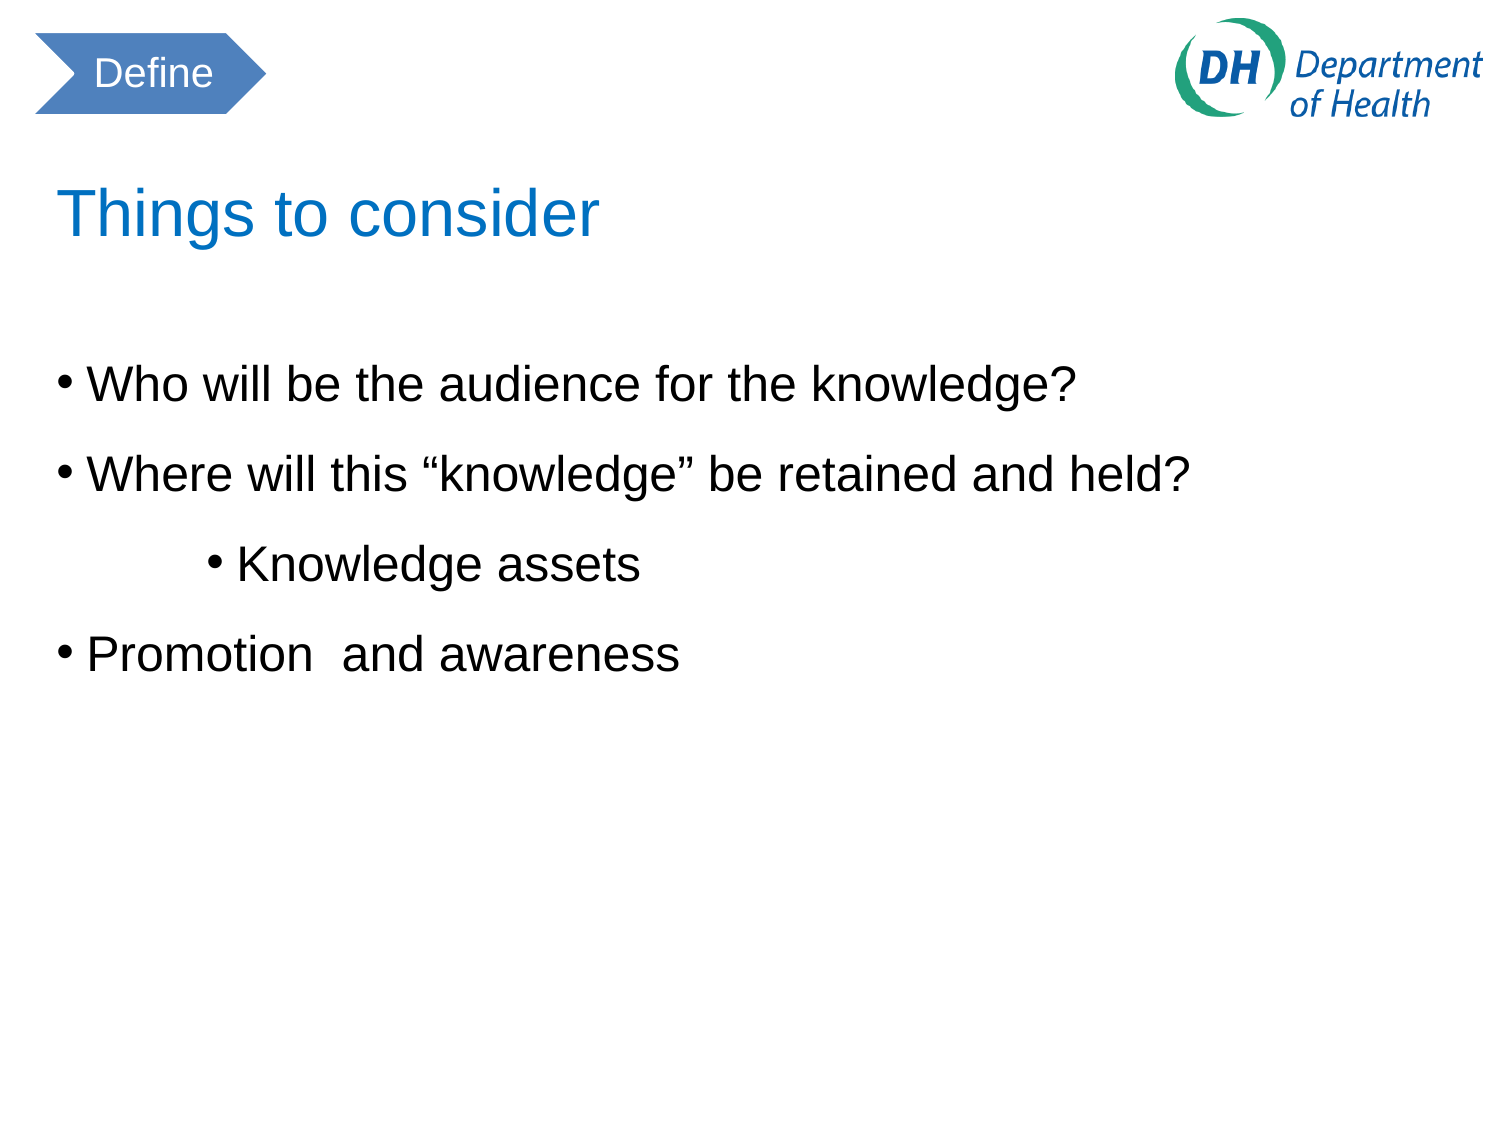

Define
# Things to consider
Who will be the audience for the knowledge?
Where will this “knowledge” be retained and held?
Knowledge assets
Promotion and awareness